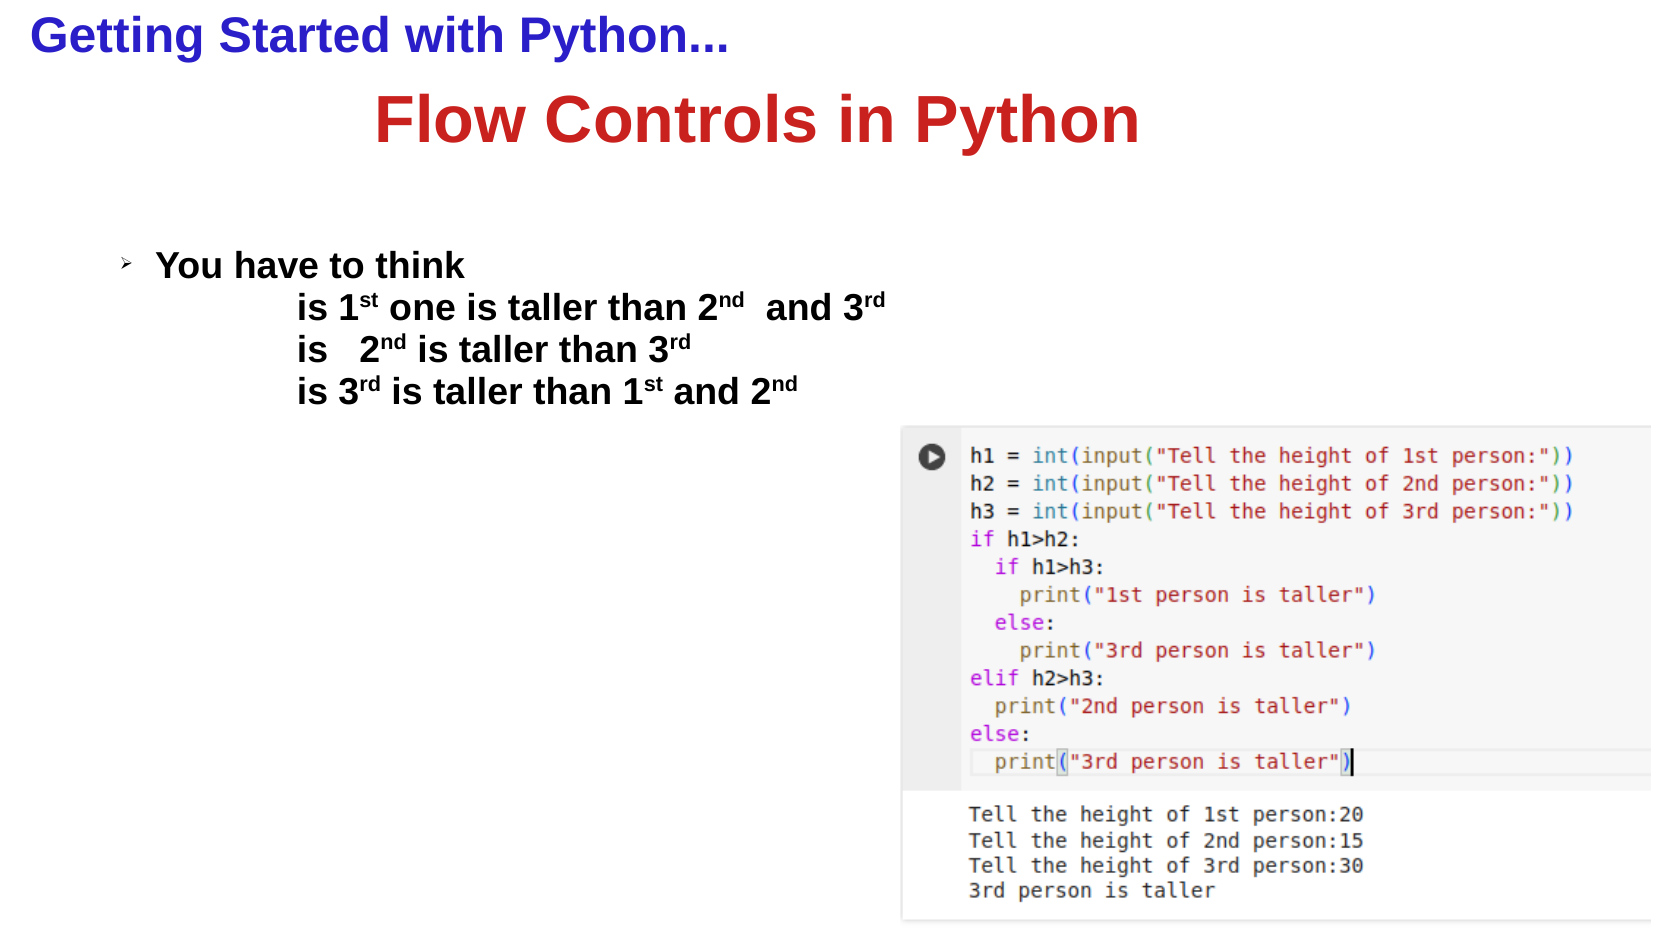

Getting Started with Python...
Flow Controls in Python
You have to think
is 1st one is taller than 2nd and 3rd
is 2nd is taller than 3rd
is 3rd is taller than 1st and 2nd